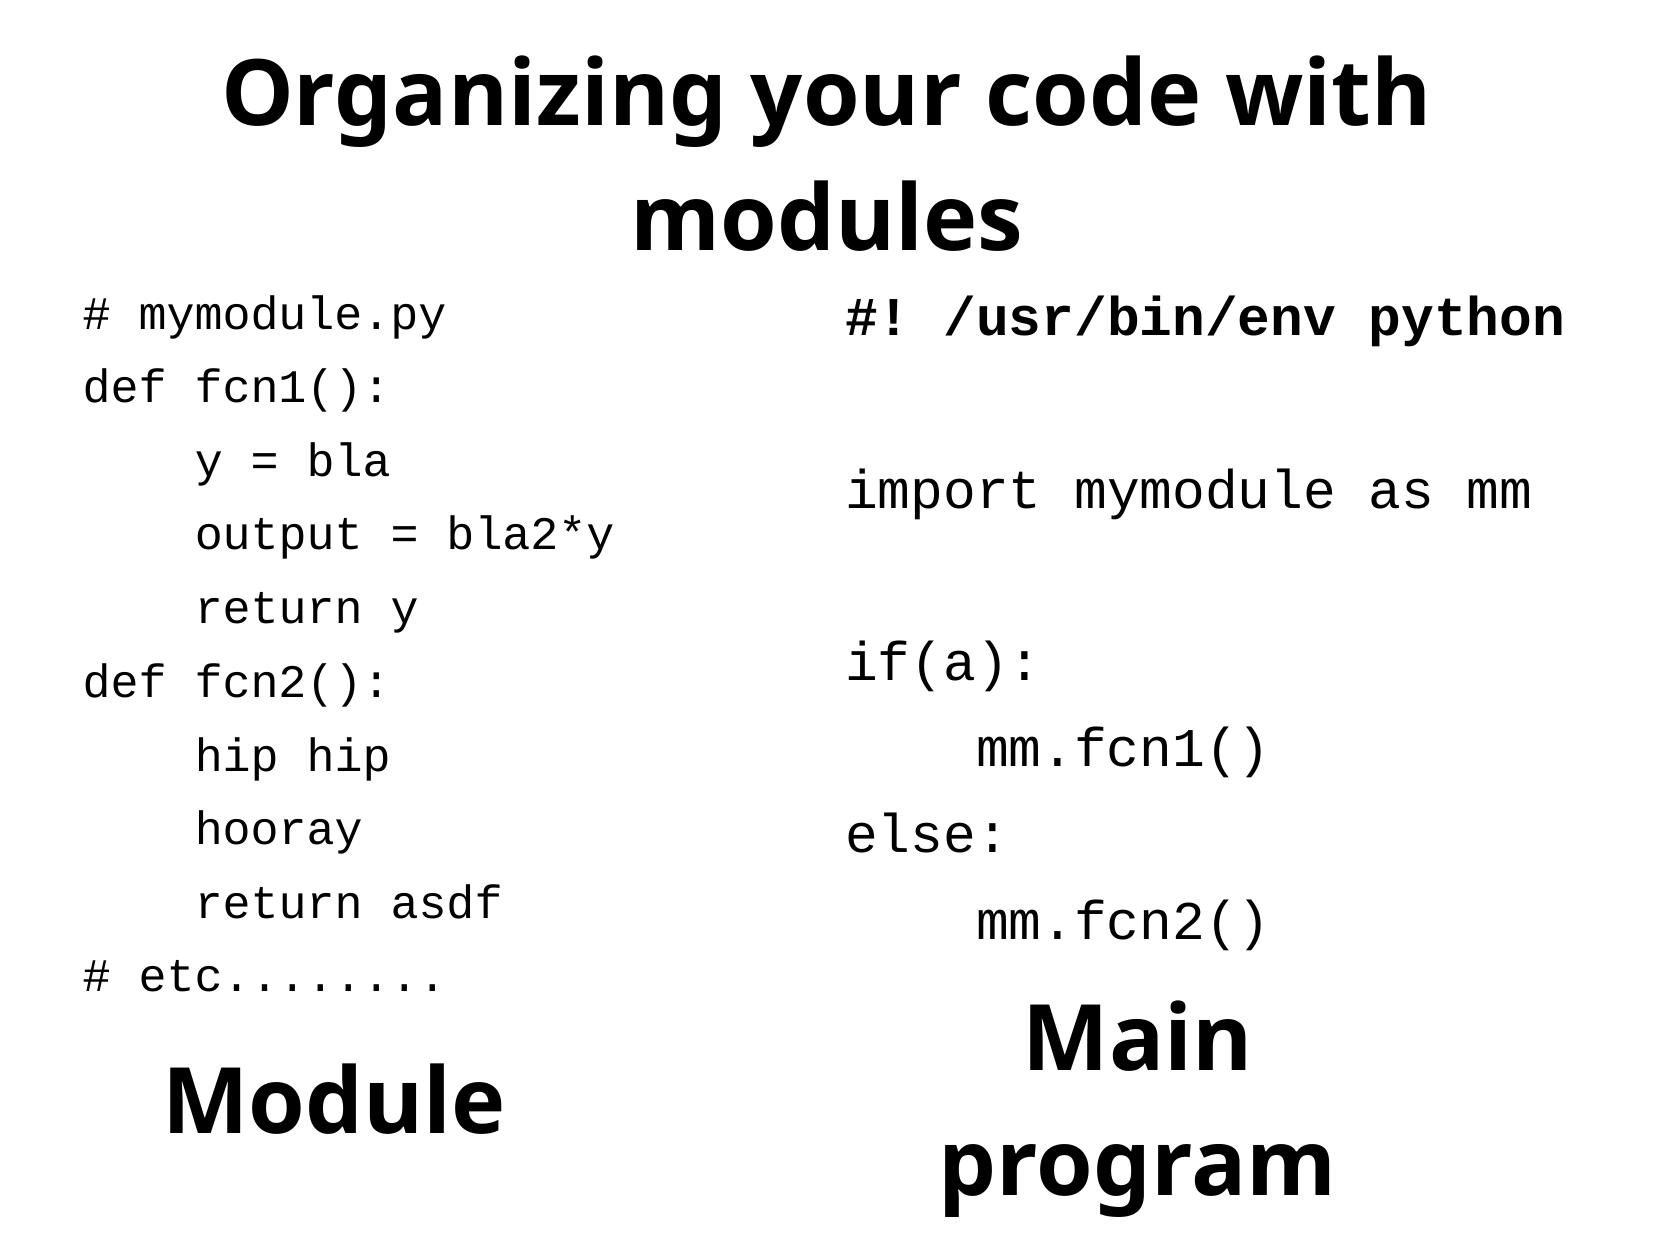

# Organizing your code with modules
# mymodule.py
def fcn1():
 y = bla
 output = bla2*y
 return y
def fcn2():
 hip hip
 hooray
 return asdf
# etc........
#! /usr/bin/env python
import mymodule as mm
if(a):
 mm.fcn1()
else:
 mm.fcn2()
Main program
Module